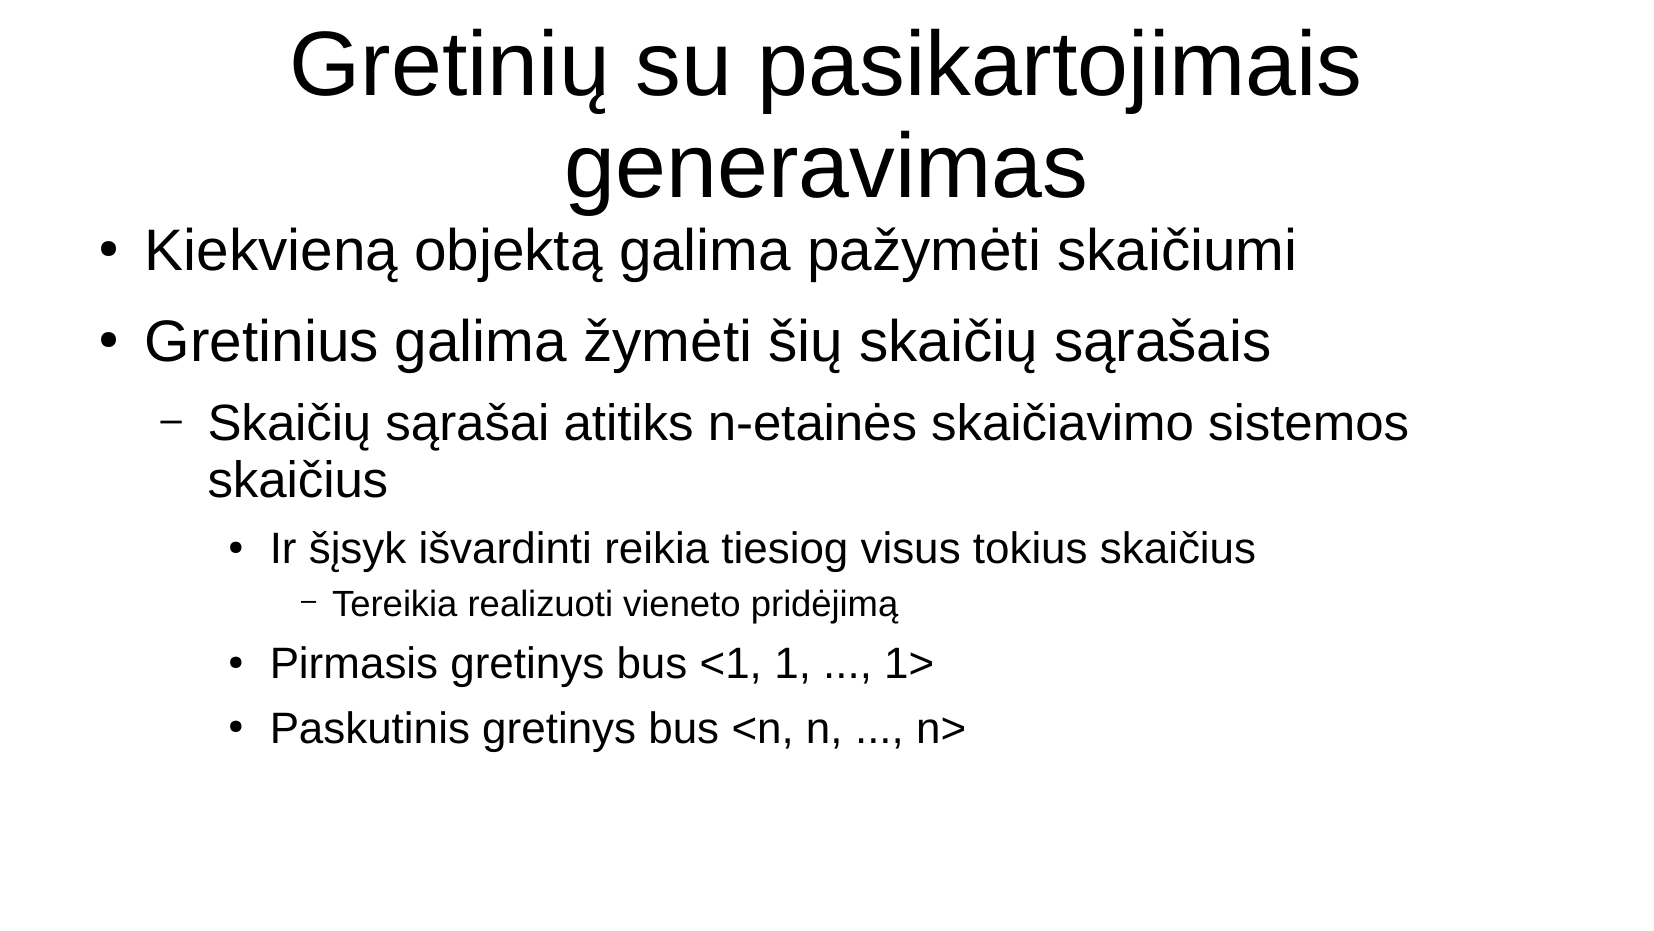

# Gretinių su pasikartojimais generavimas
Kiekvieną objektą galima pažymėti skaičiumi
Gretinius galima žymėti šių skaičių sąrašais
Skaičių sąrašai atitiks n-etainės skaičiavimo sistemos skaičius
Ir šįsyk išvardinti reikia tiesiog visus tokius skaičius
Tereikia realizuoti vieneto pridėjimą
Pirmasis gretinys bus <1, 1, ..., 1>
Paskutinis gretinys bus <n, n, ..., n>